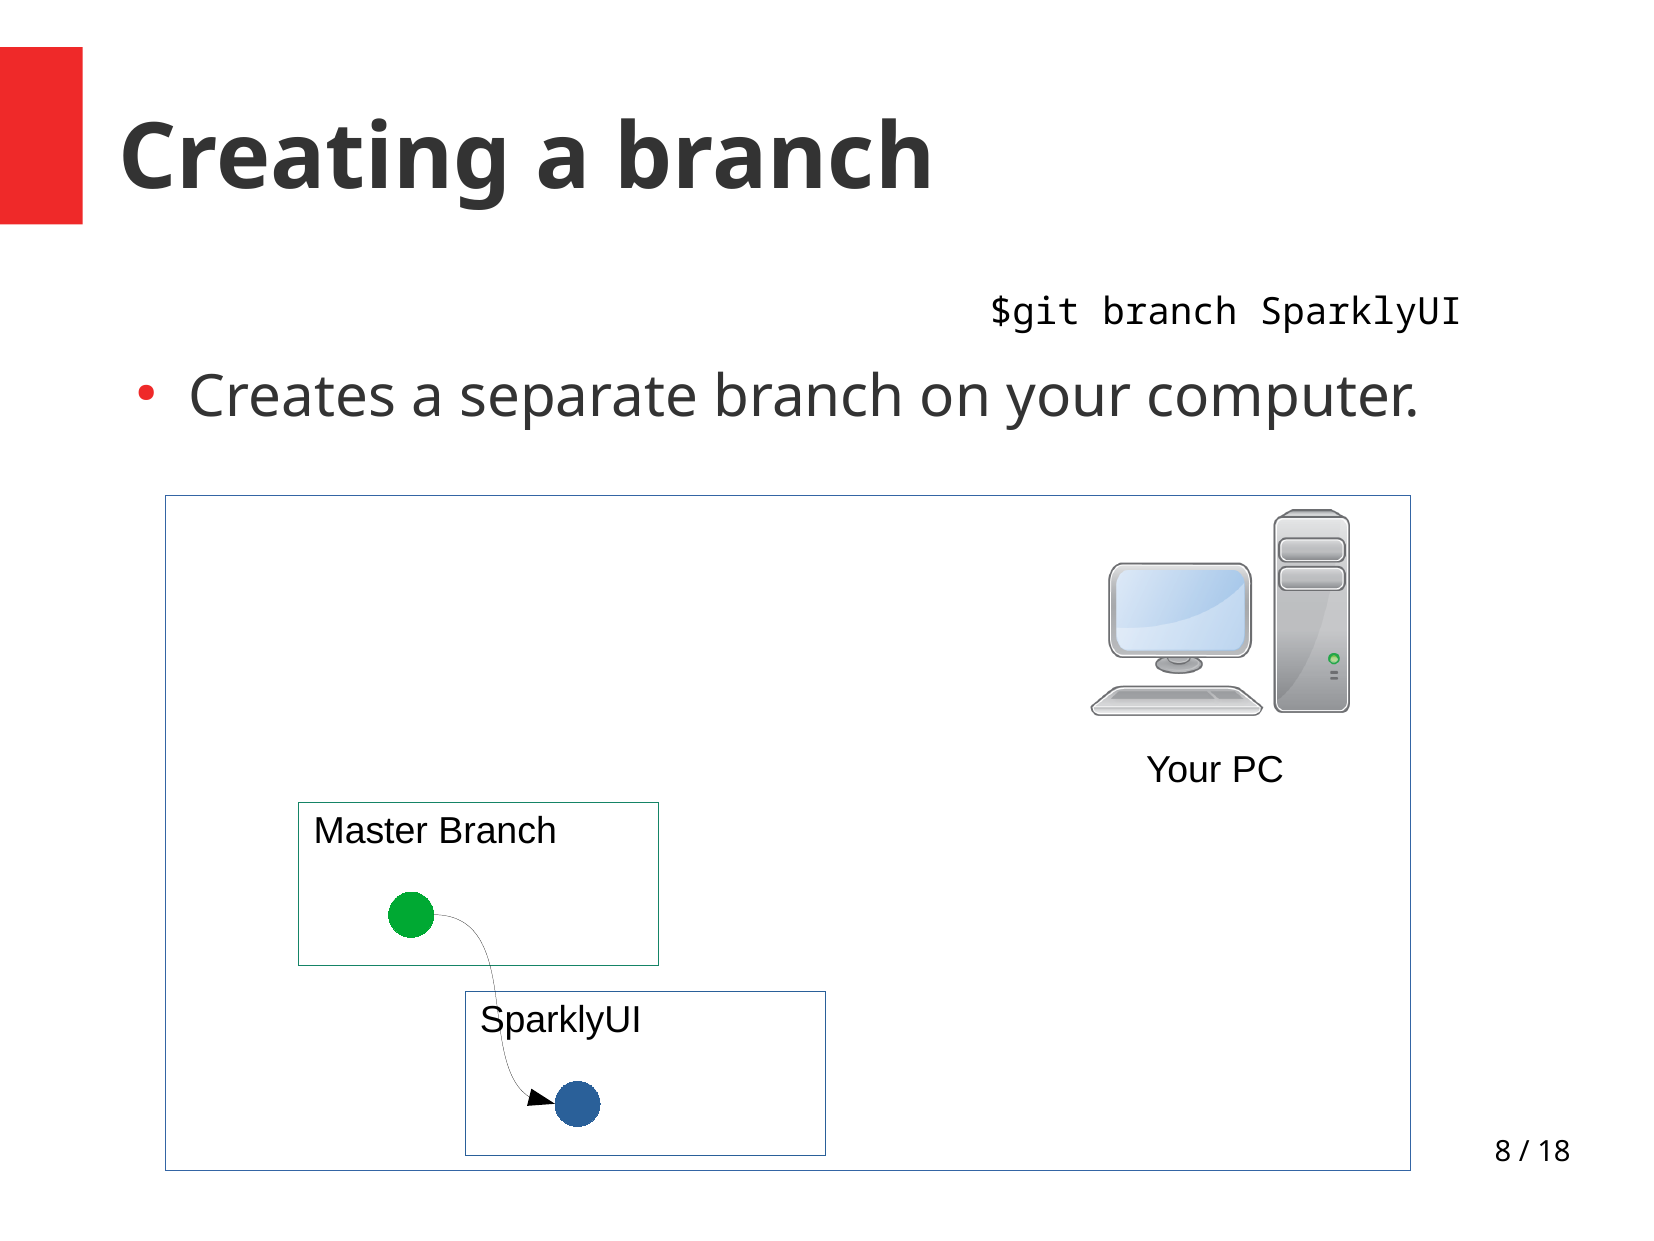

# Creating a branch
$git branch SparklyUI
Creates a separate branch on your computer.
Your PC
Master Branch
SparklyUI
8